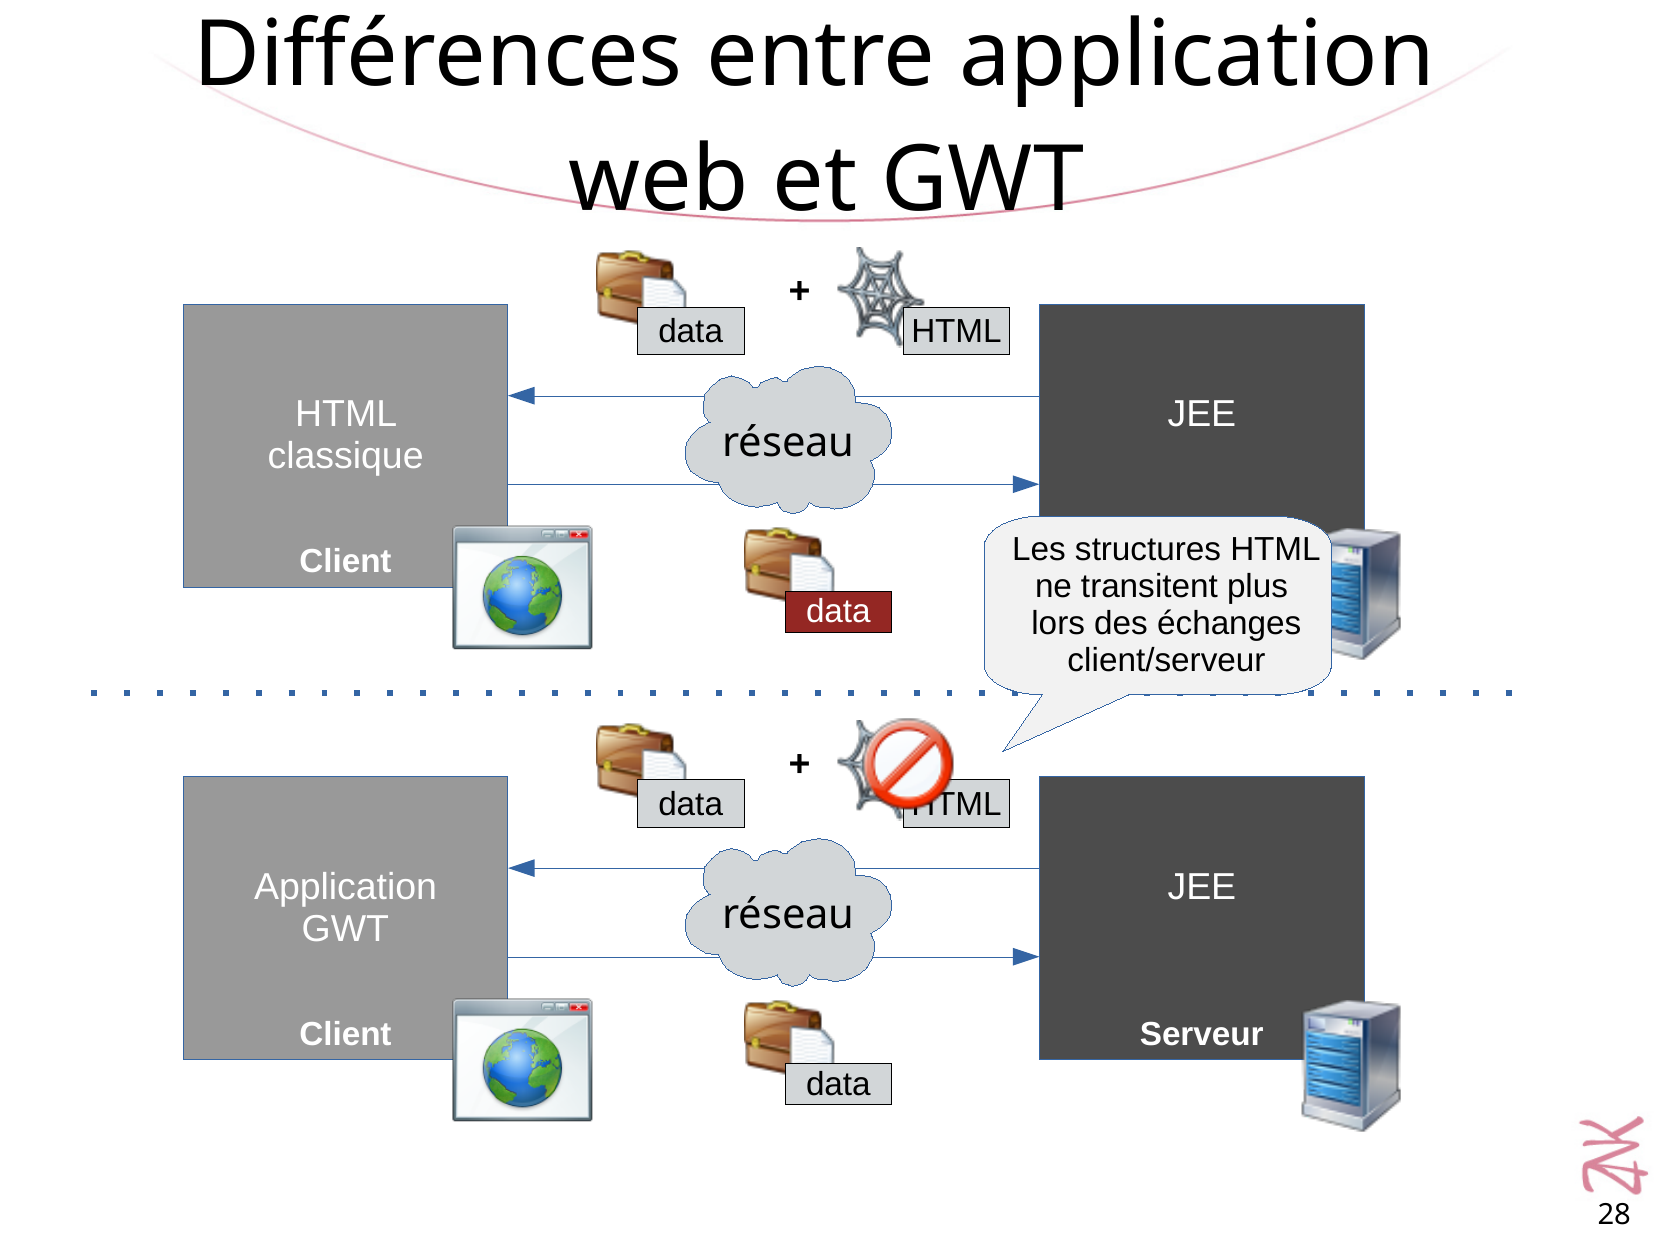

# Différences entre application web et GWT
+
Client
Serveur
data
HTML
réseau
HTML classique
JEE
HTML
Les structures HTML
ne transitent plus
lors des échanges
client/serveur
data
+
Client
Serveur
data
HTML
réseau
Application
GWT
JEE
HTML
data
28